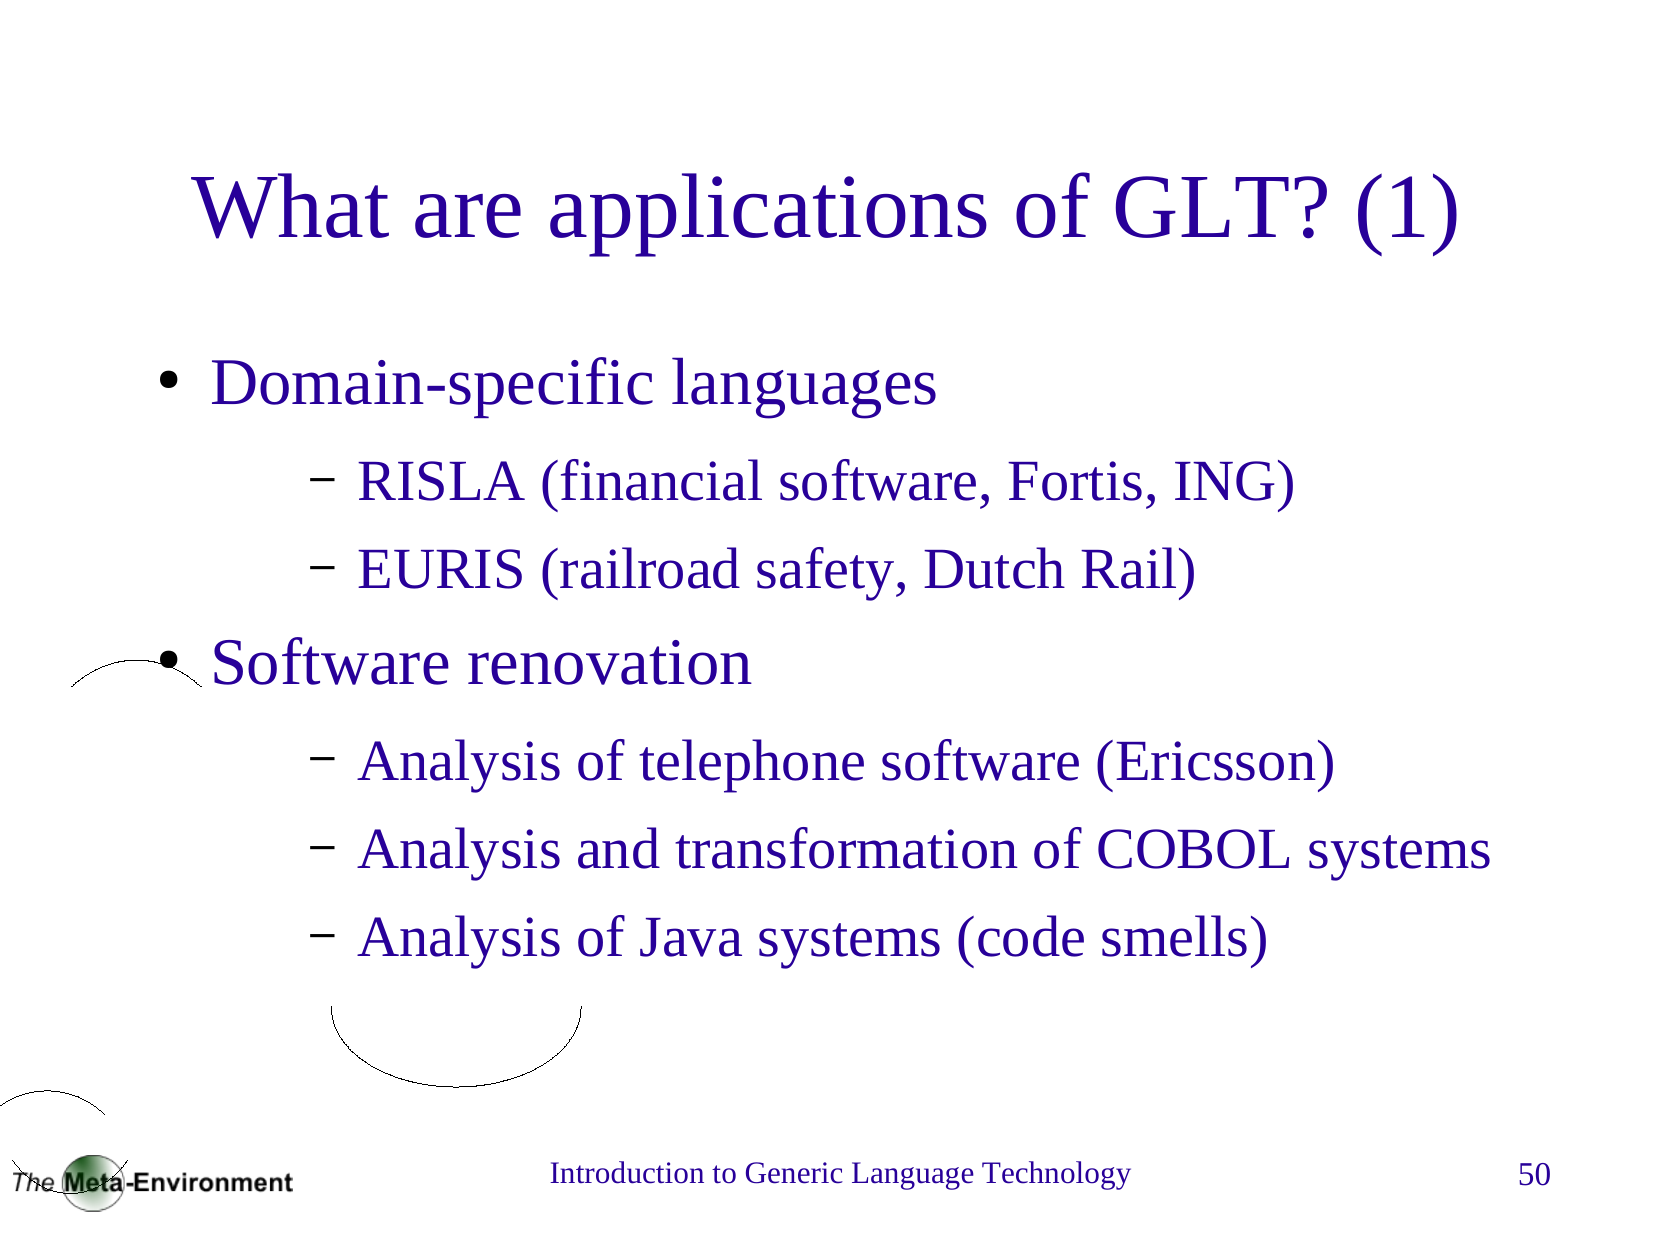

# What are applications of GLT? (1)
Domain-specific languages
RISLA (financial software, Fortis, ING)
EURIS (railroad safety, Dutch Rail)
Software renovation
Analysis of telephone software (Ericsson)
Analysis and transformation of COBOL systems
Analysis of Java systems (code smells)